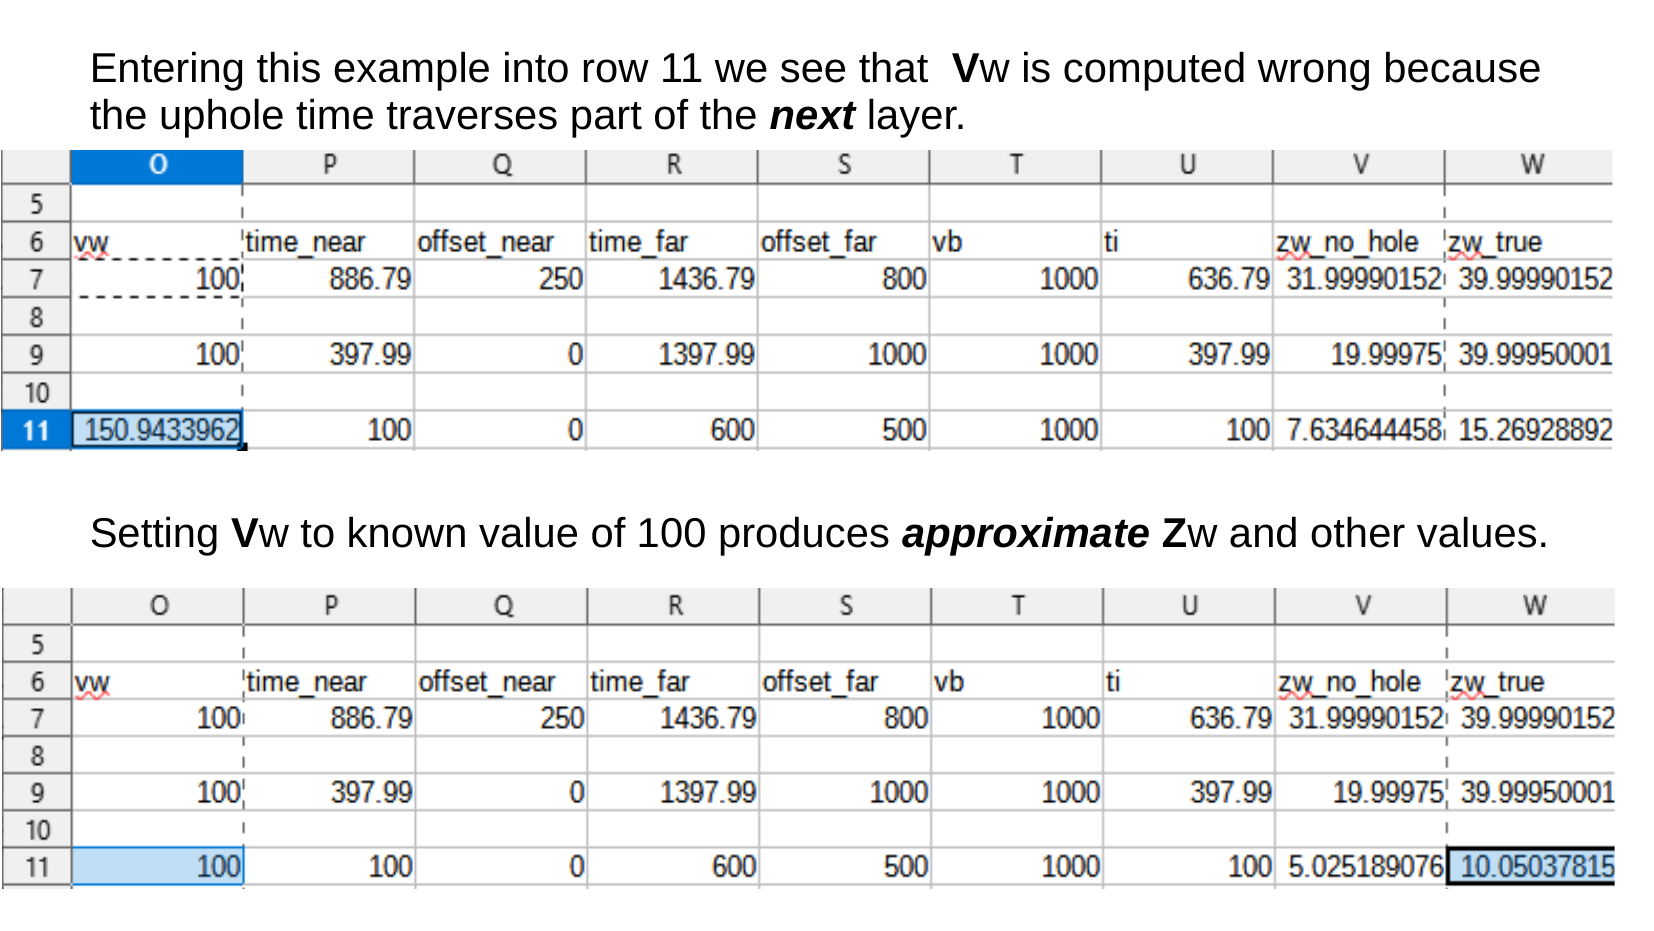

Entering this example into row 11 we see that Vw is computed wrong because the uphole time traverses part of the next layer.
Setting Vw to known value of 100 produces approximate Zw and other values.